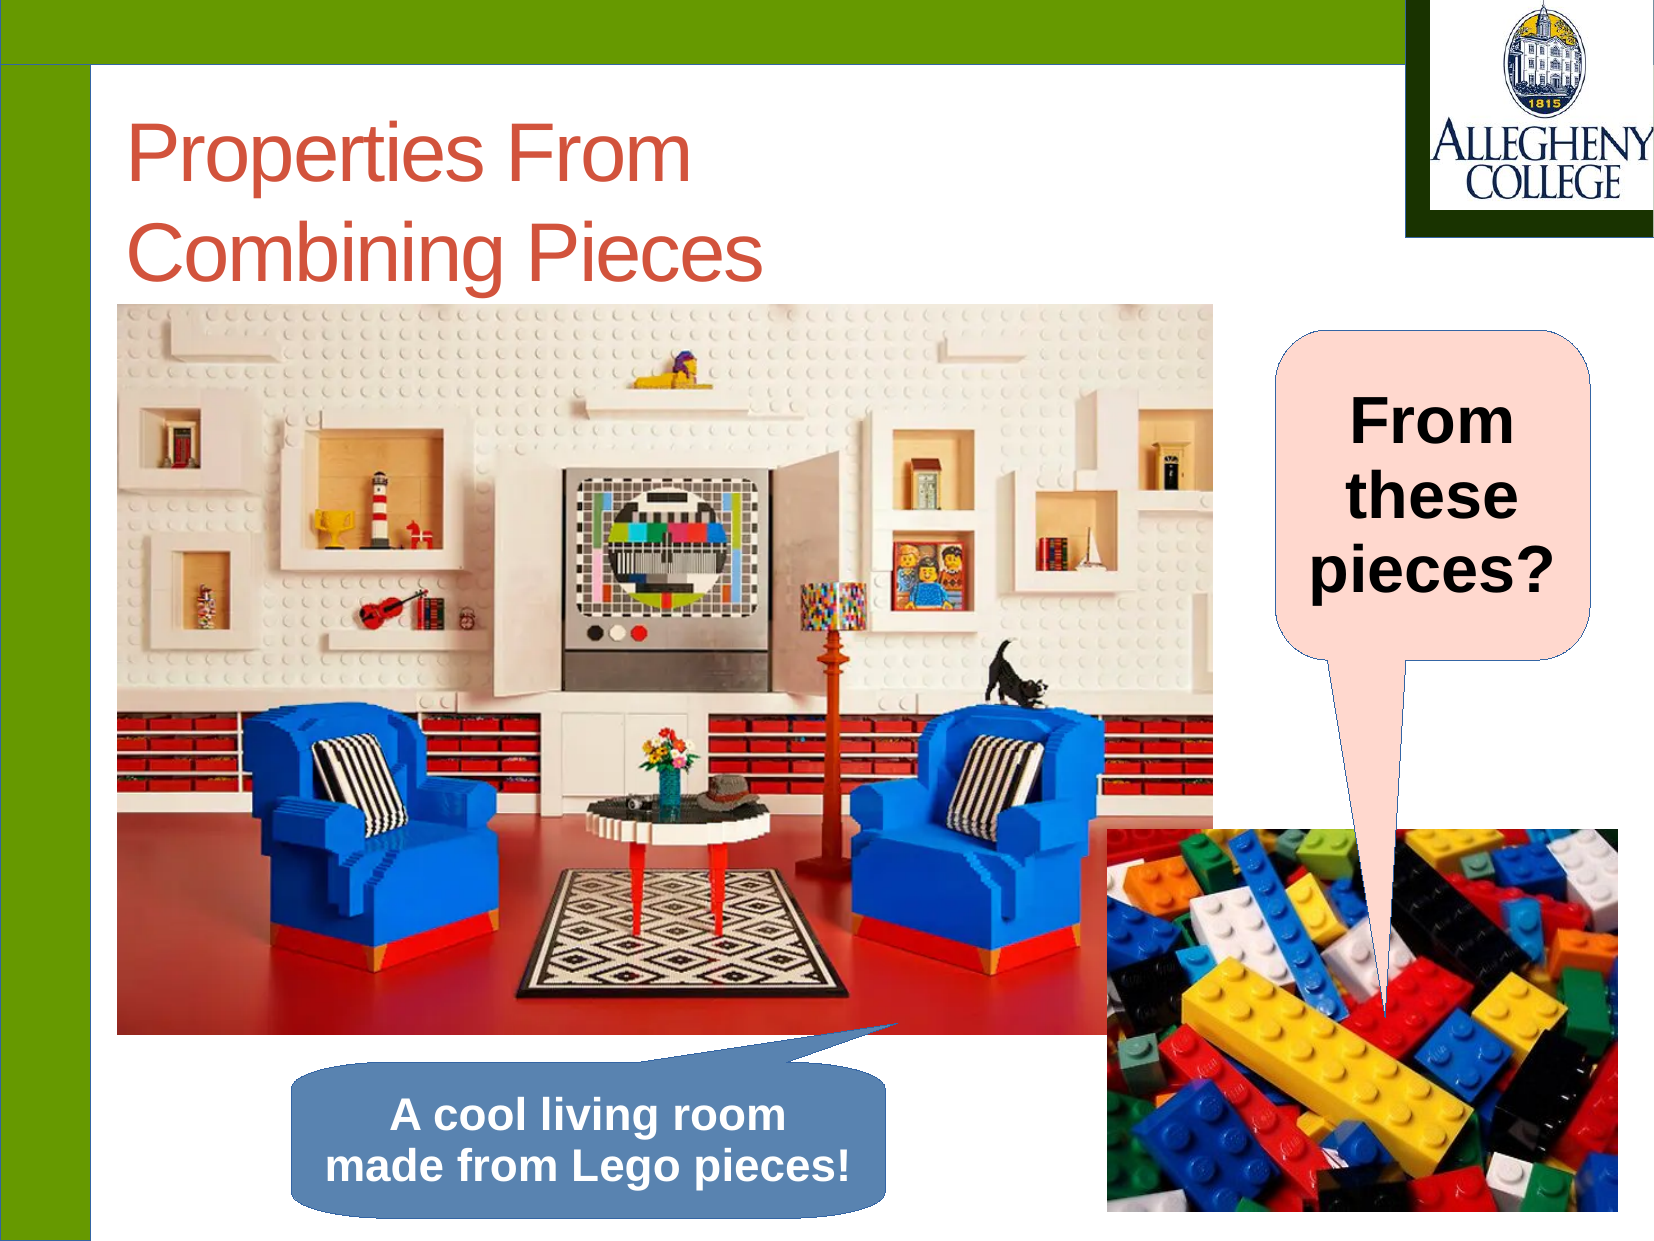

# Properties From Combining Pieces
From
these
pieces?
A cool living room
made from Lego pieces!